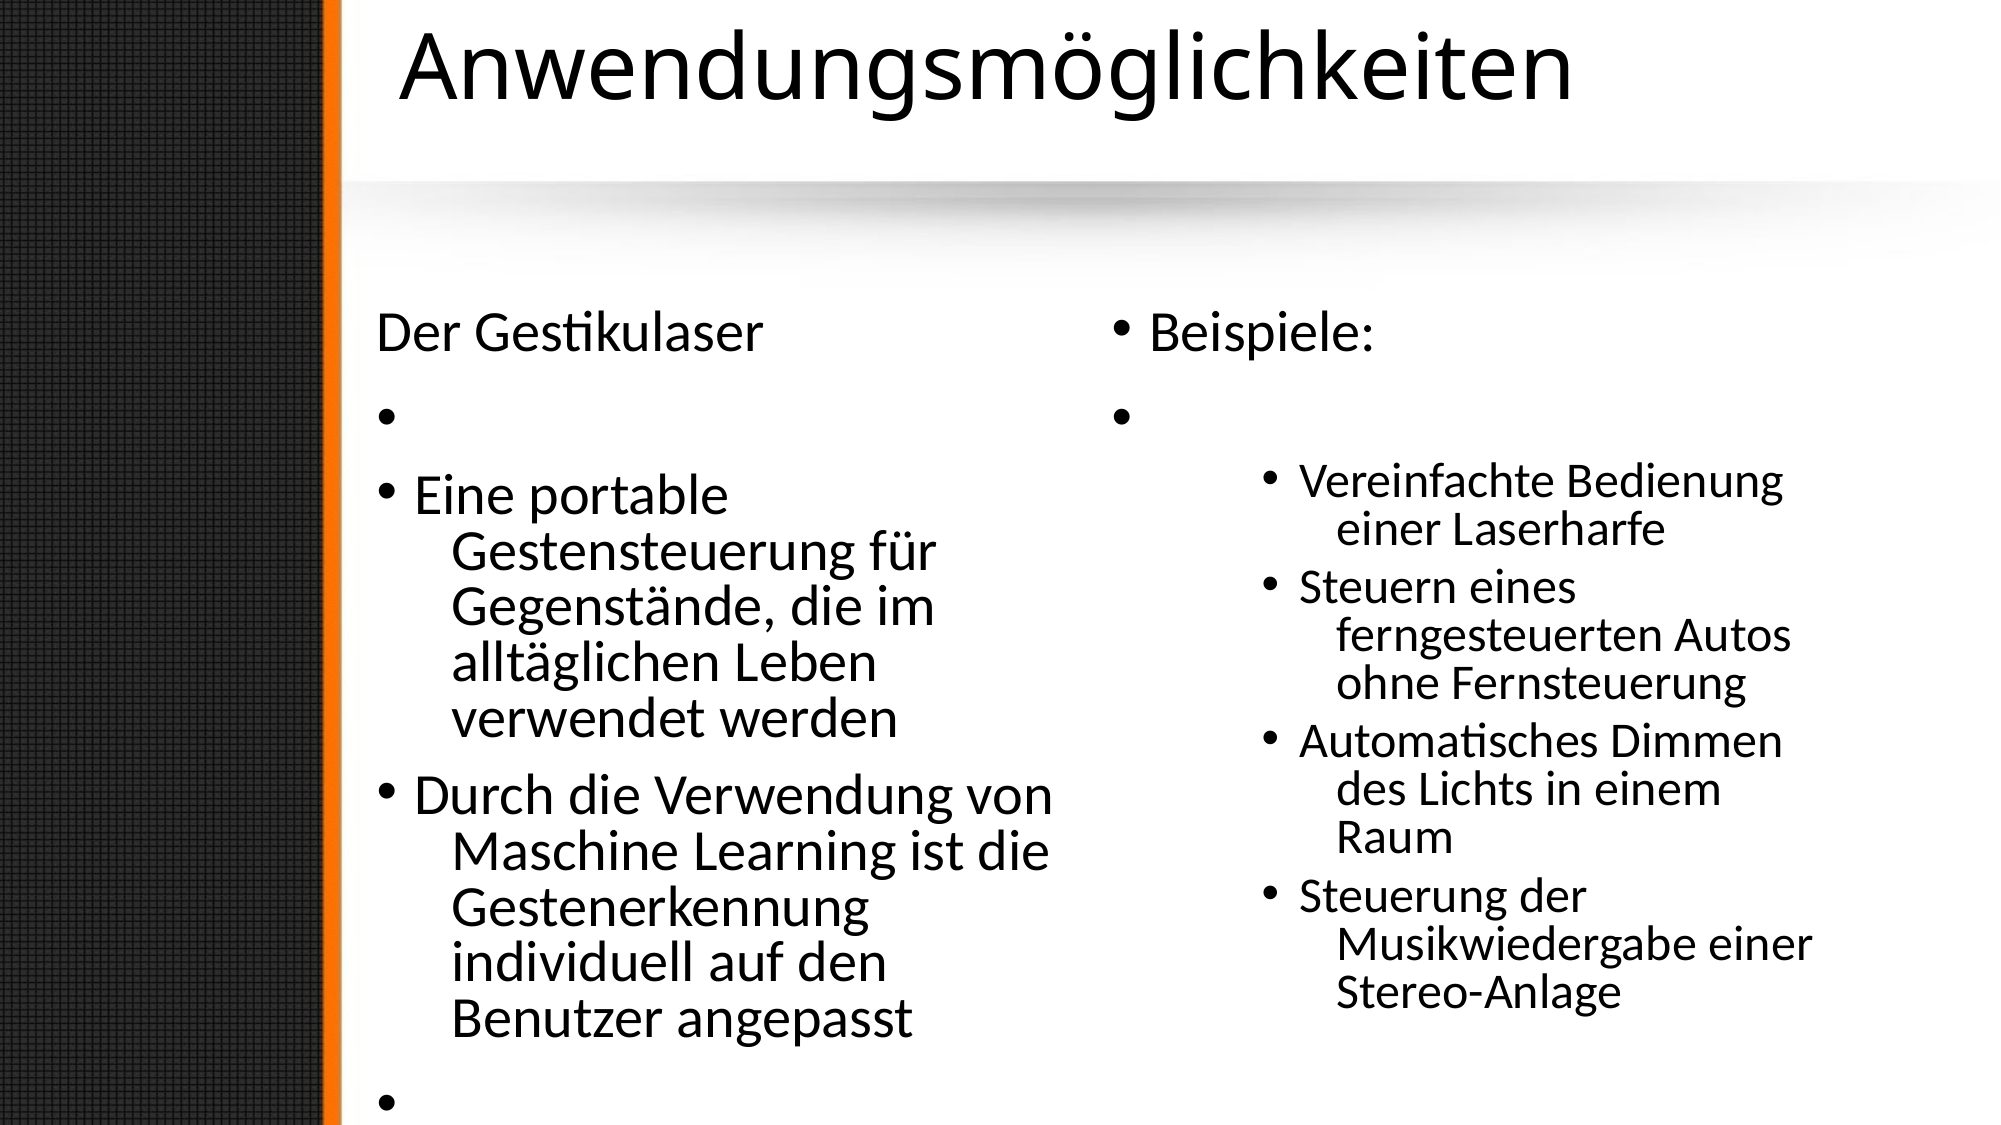

# Anwendungsmöglichkeiten
Der Gestikulaser
Eine portable Gestensteuerung für Gegenstände, die im alltäglichen Leben verwendet werden
Durch die Verwendung von Maschine Learning ist die Gestenerkennung individuell auf den Benutzer angepasst
Beispiele:
Vereinfachte Bedienung einer Laserharfe
Steuern eines ferngesteuerten Autos ohne Fernsteuerung
Automatisches Dimmen des Lichts in einem Raum
Steuerung der Musikwiedergabe einer Stereo-Anlage